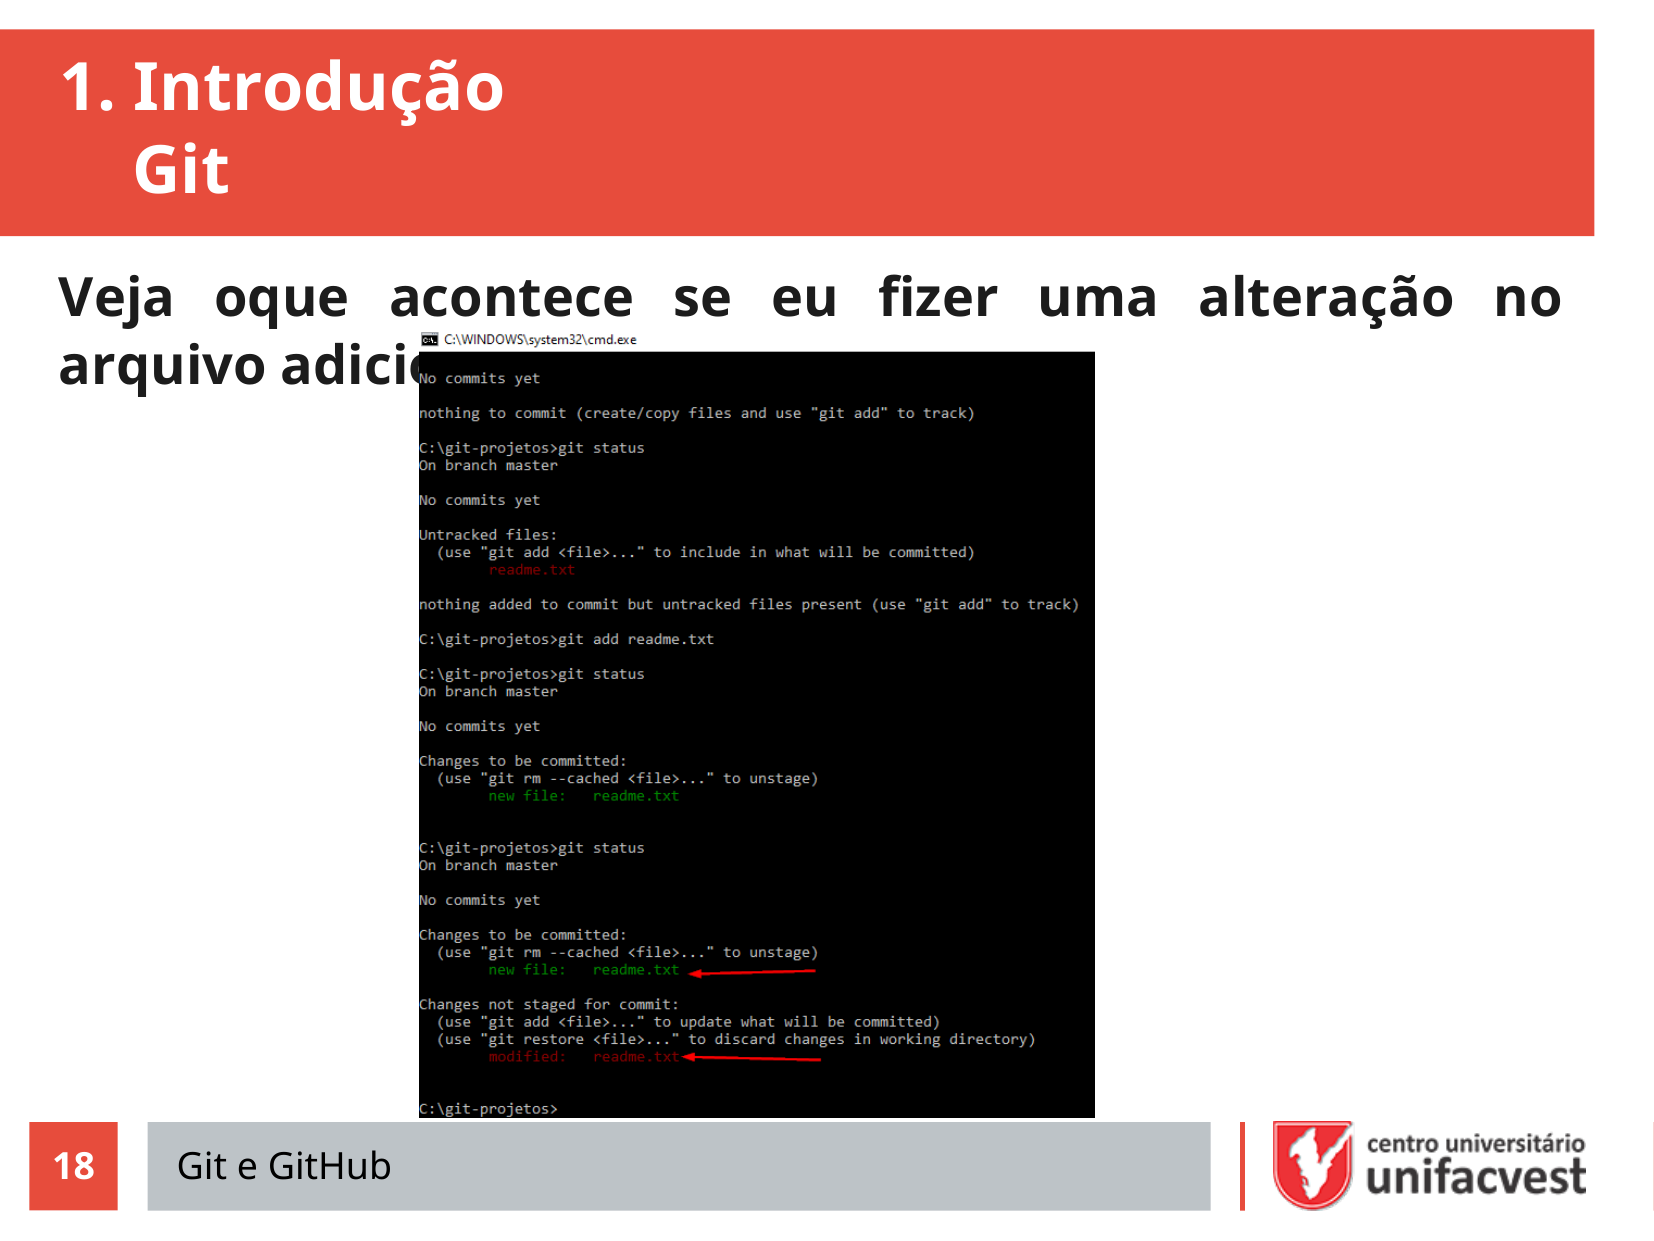

# 1. Introdução Git
Veja oque acontece se eu fizer uma alteração no arquivo adicionado:
18
Git e GitHub